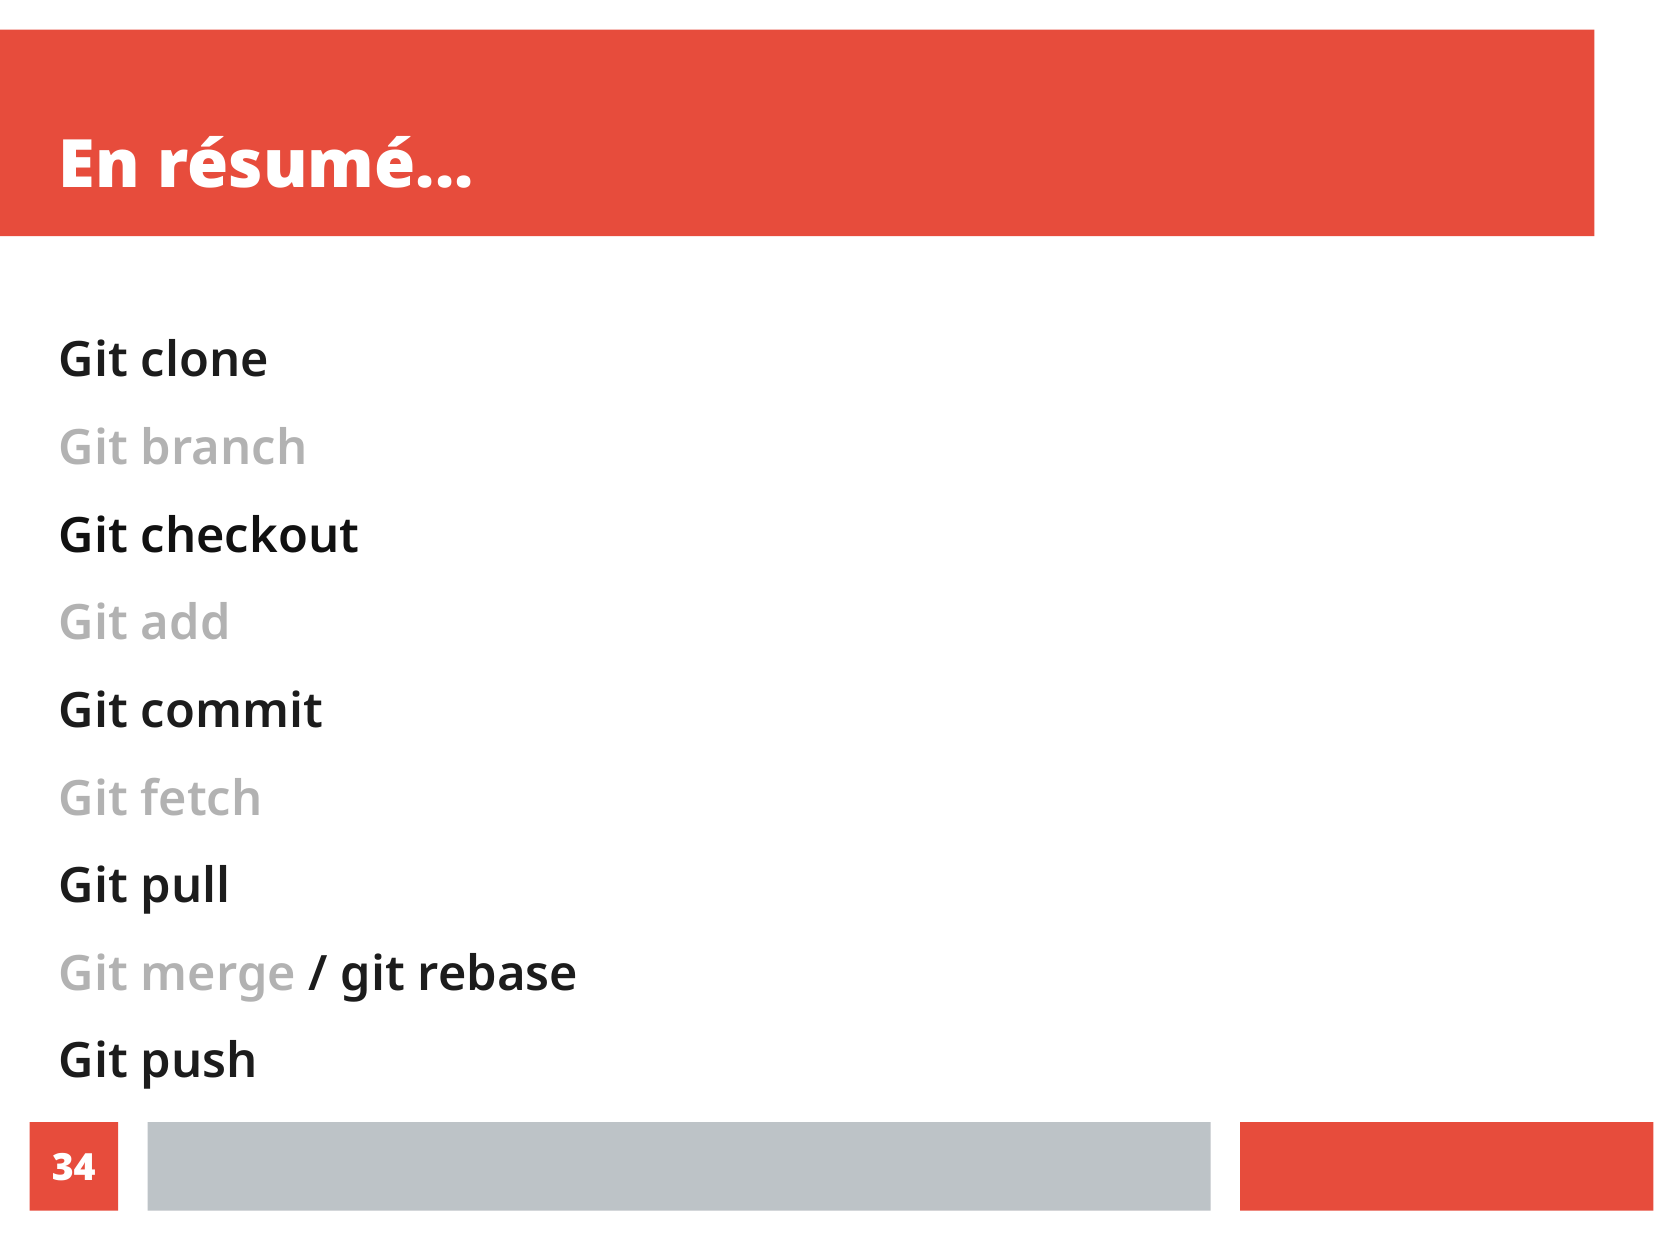

# En résumé...
Git clone
Git branch
Git checkout
Git add
Git commit
Git fetch
Git pull
Git merge / git rebase
Git push
34